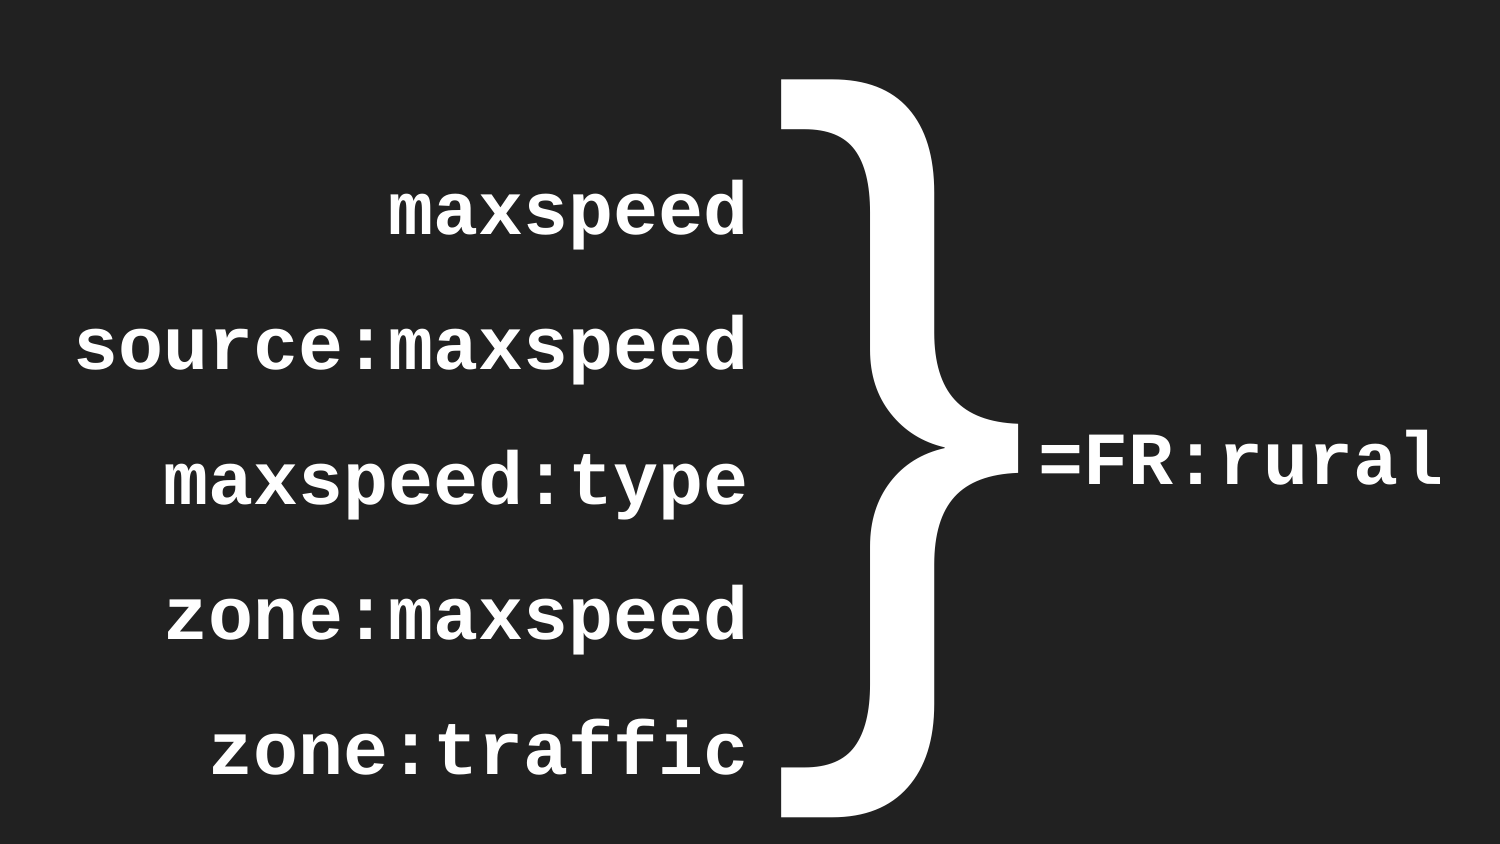

}
# maxspeed source:maxspeed maxspeed:type zone:maxspeed zone:traffic
=FR:rural